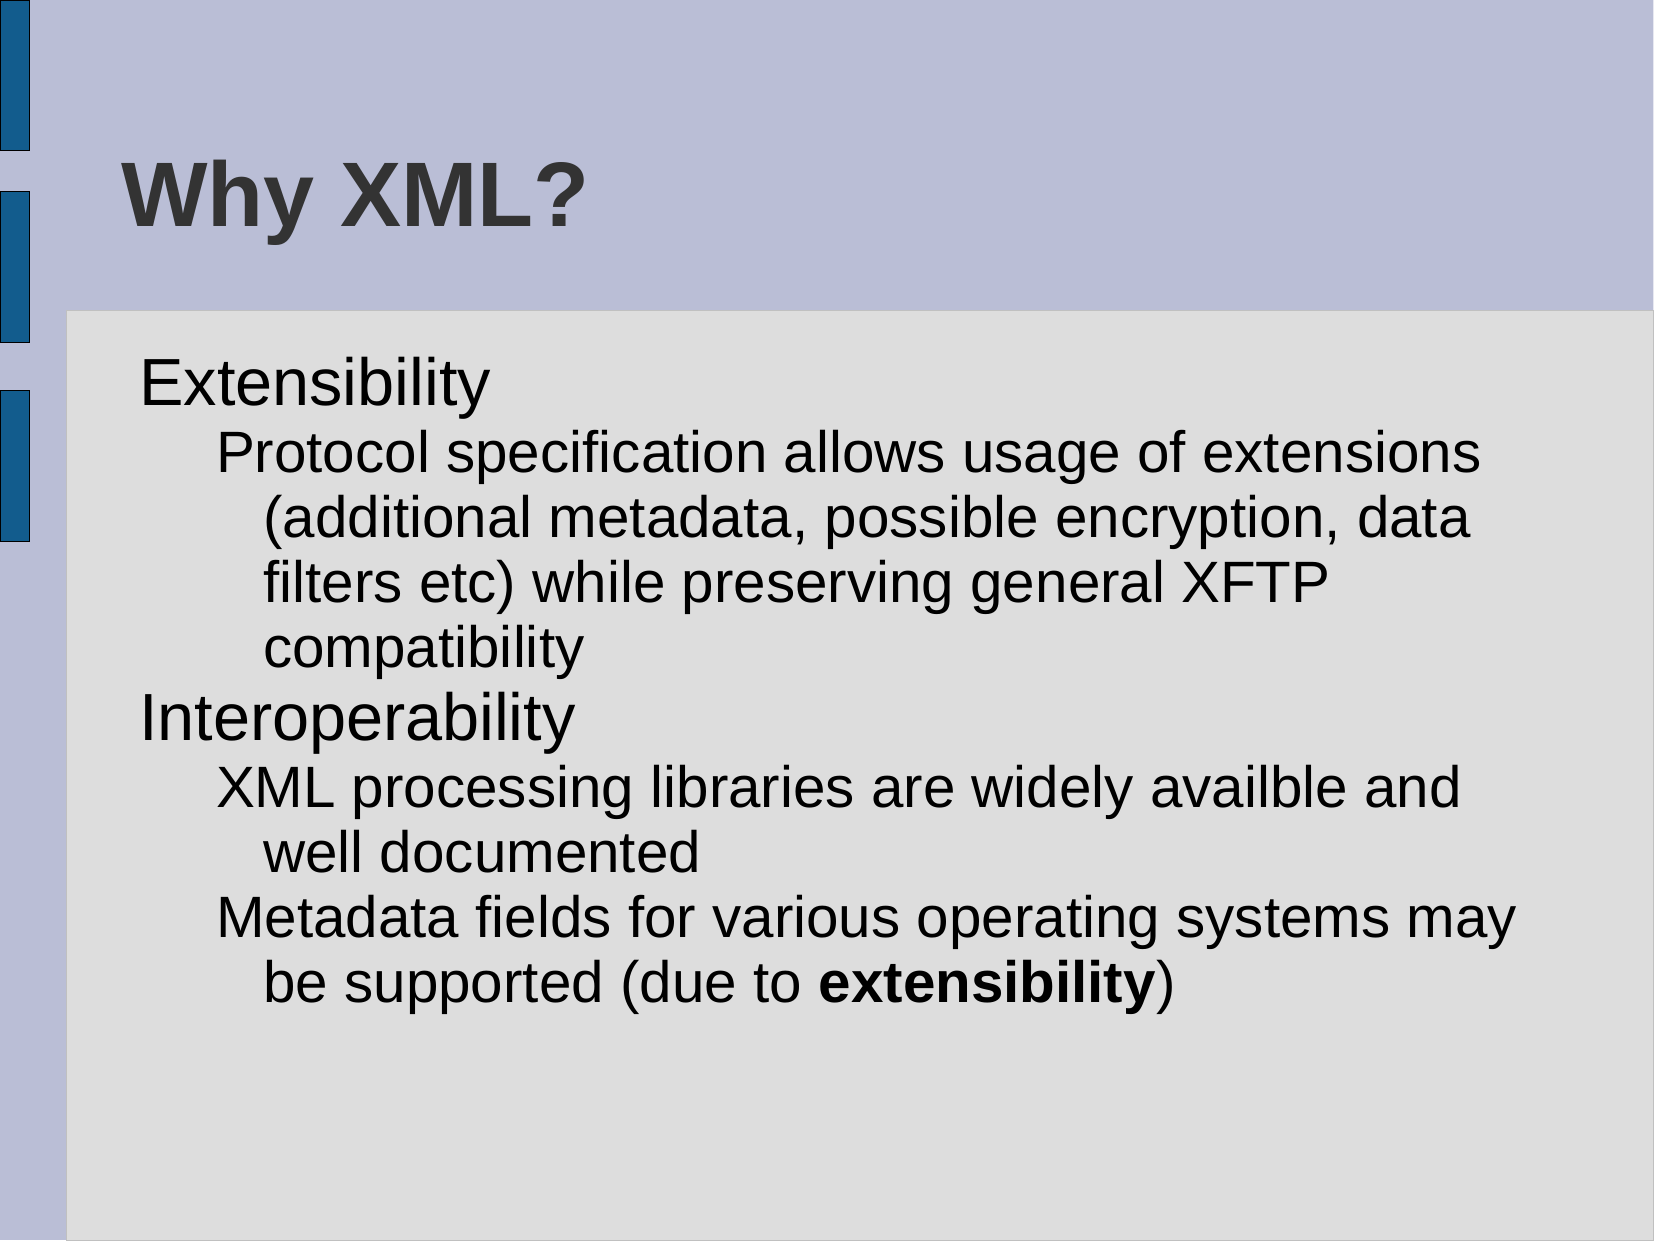

# Why XML?
Extensibility
Protocol specification allows usage of extensions (additional metadata, possible encryption, data filters etc) while preserving general XFTP compatibility
Interoperability
XML processing libraries are widely availble and well documented
Metadata fields for various operating systems may be supported (due to extensibility)